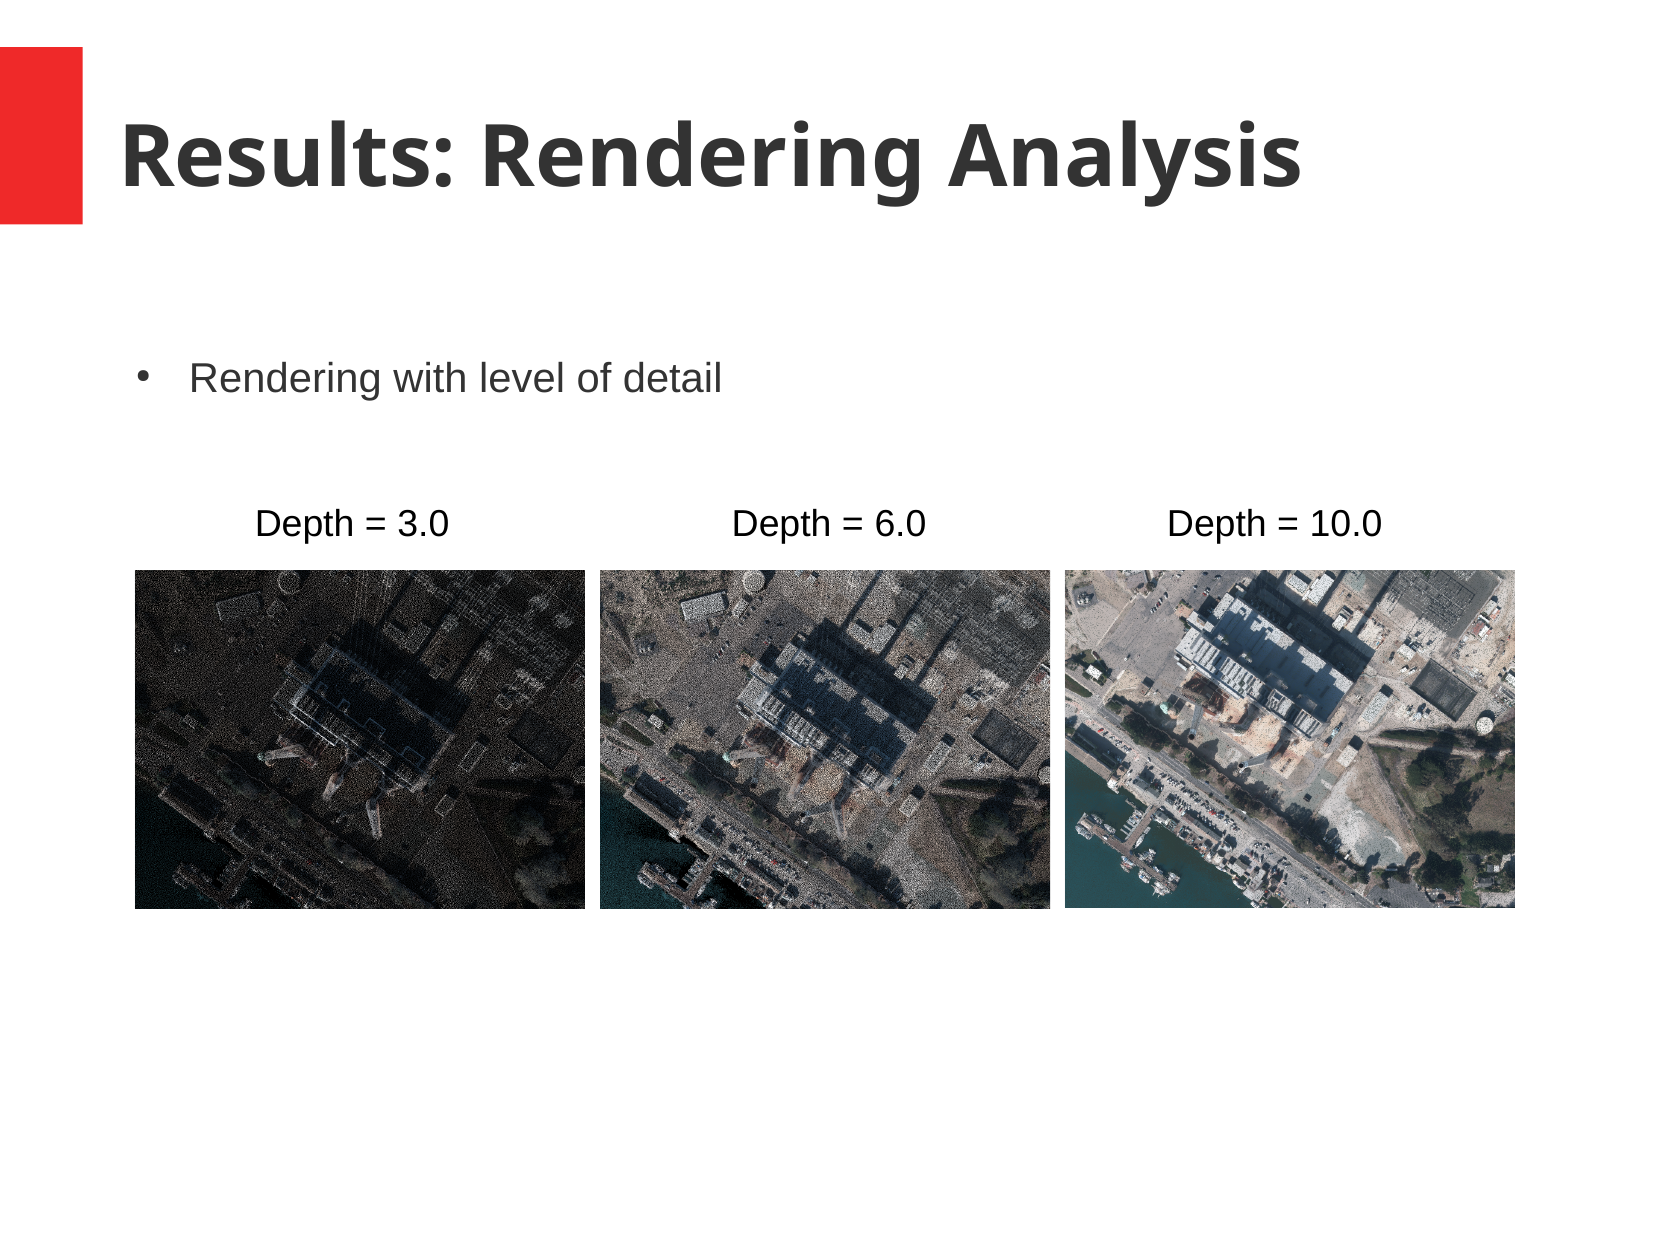

# Results: Rendering Analysis
Rendering with level of detail
 Depth = 3.0 Depth = 6.0 Depth = 10.0